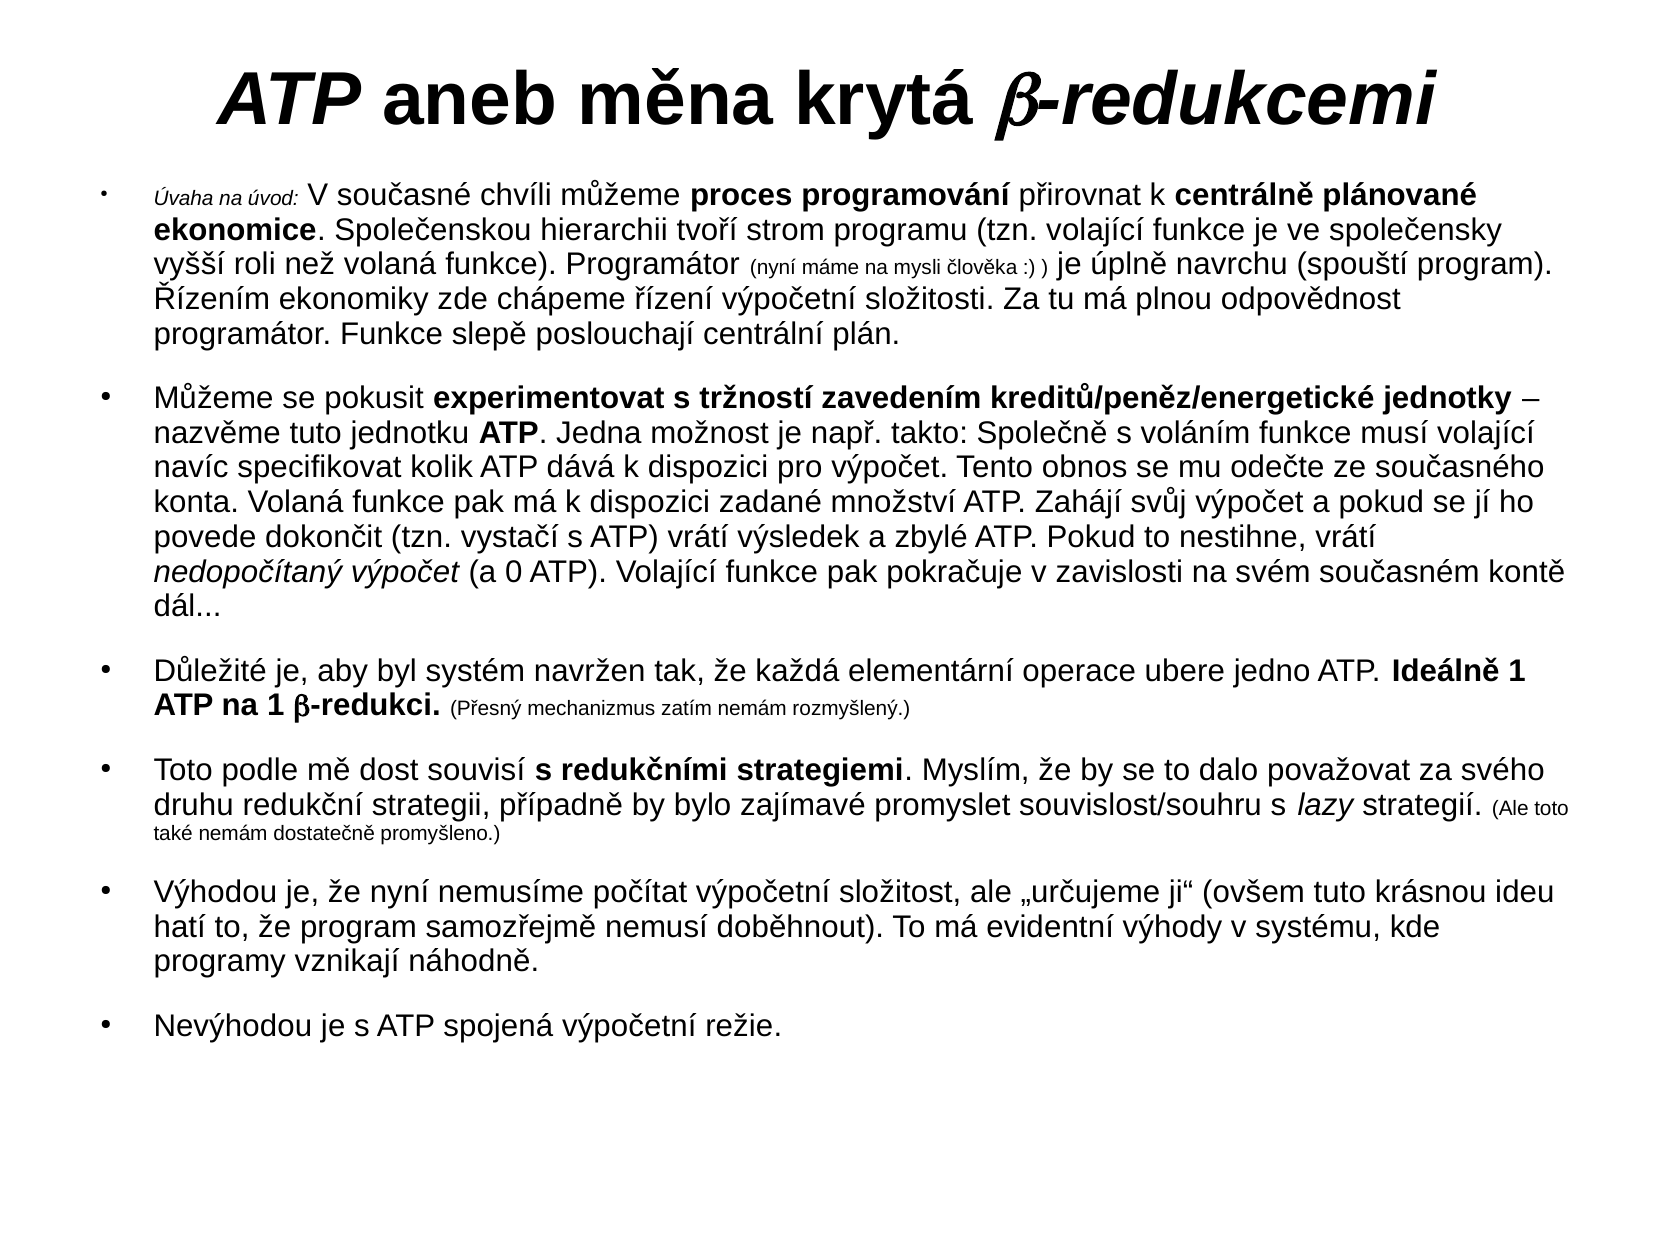

# ATP aneb měna krytá b-redukcemi
Úvaha na úvod: V současné chvíli můžeme proces programování přirovnat k centrálně plánované ekonomice. Společenskou hierarchii tvoří strom programu (tzn. volající funkce je ve společensky vyšší roli než volaná funkce). Programátor (nyní máme na mysli člověka :) ) je úplně navrchu (spouští program). Řízením ekonomiky zde chápeme řízení výpočetní složitosti. Za tu má plnou odpovědnost programátor. Funkce slepě poslouchají centrální plán.
Můžeme se pokusit experimentovat s tržností zavedením kreditů/peněz/energetické jednotky – nazvěme tuto jednotku ATP. Jedna možnost je např. takto: Společně s voláním funkce musí volající navíc specifikovat kolik ATP dává k dispozici pro výpočet. Tento obnos se mu odečte ze současného konta. Volaná funkce pak má k dispozici zadané množství ATP. Zahájí svůj výpočet a pokud se jí ho povede dokončit (tzn. vystačí s ATP) vrátí výsledek a zbylé ATP. Pokud to nestihne, vrátí nedopočítaný výpočet (a 0 ATP). Volající funkce pak pokračuje v zavislosti na svém současném kontě dál...
Důležité je, aby byl systém navržen tak, že každá elementární operace ubere jedno ATP. Ideálně 1 ATP na 1 b-redukci. (Přesný mechanizmus zatím nemám rozmyšlený.)
Toto podle mě dost souvisí s redukčními strategiemi. Myslím, že by se to dalo považovat za svého druhu redukční strategii, případně by bylo zajímavé promyslet souvislost/souhru s lazy strategií. (Ale toto také nemám dostatečně promyšleno.)
Výhodou je, že nyní nemusíme počítat výpočetní složitost, ale „určujeme ji“ (ovšem tuto krásnou ideu hatí to, že program samozřejmě nemusí doběhnout). To má evidentní výhody v systému, kde programy vznikají náhodně.
Nevýhodou je s ATP spojená výpočetní režie.